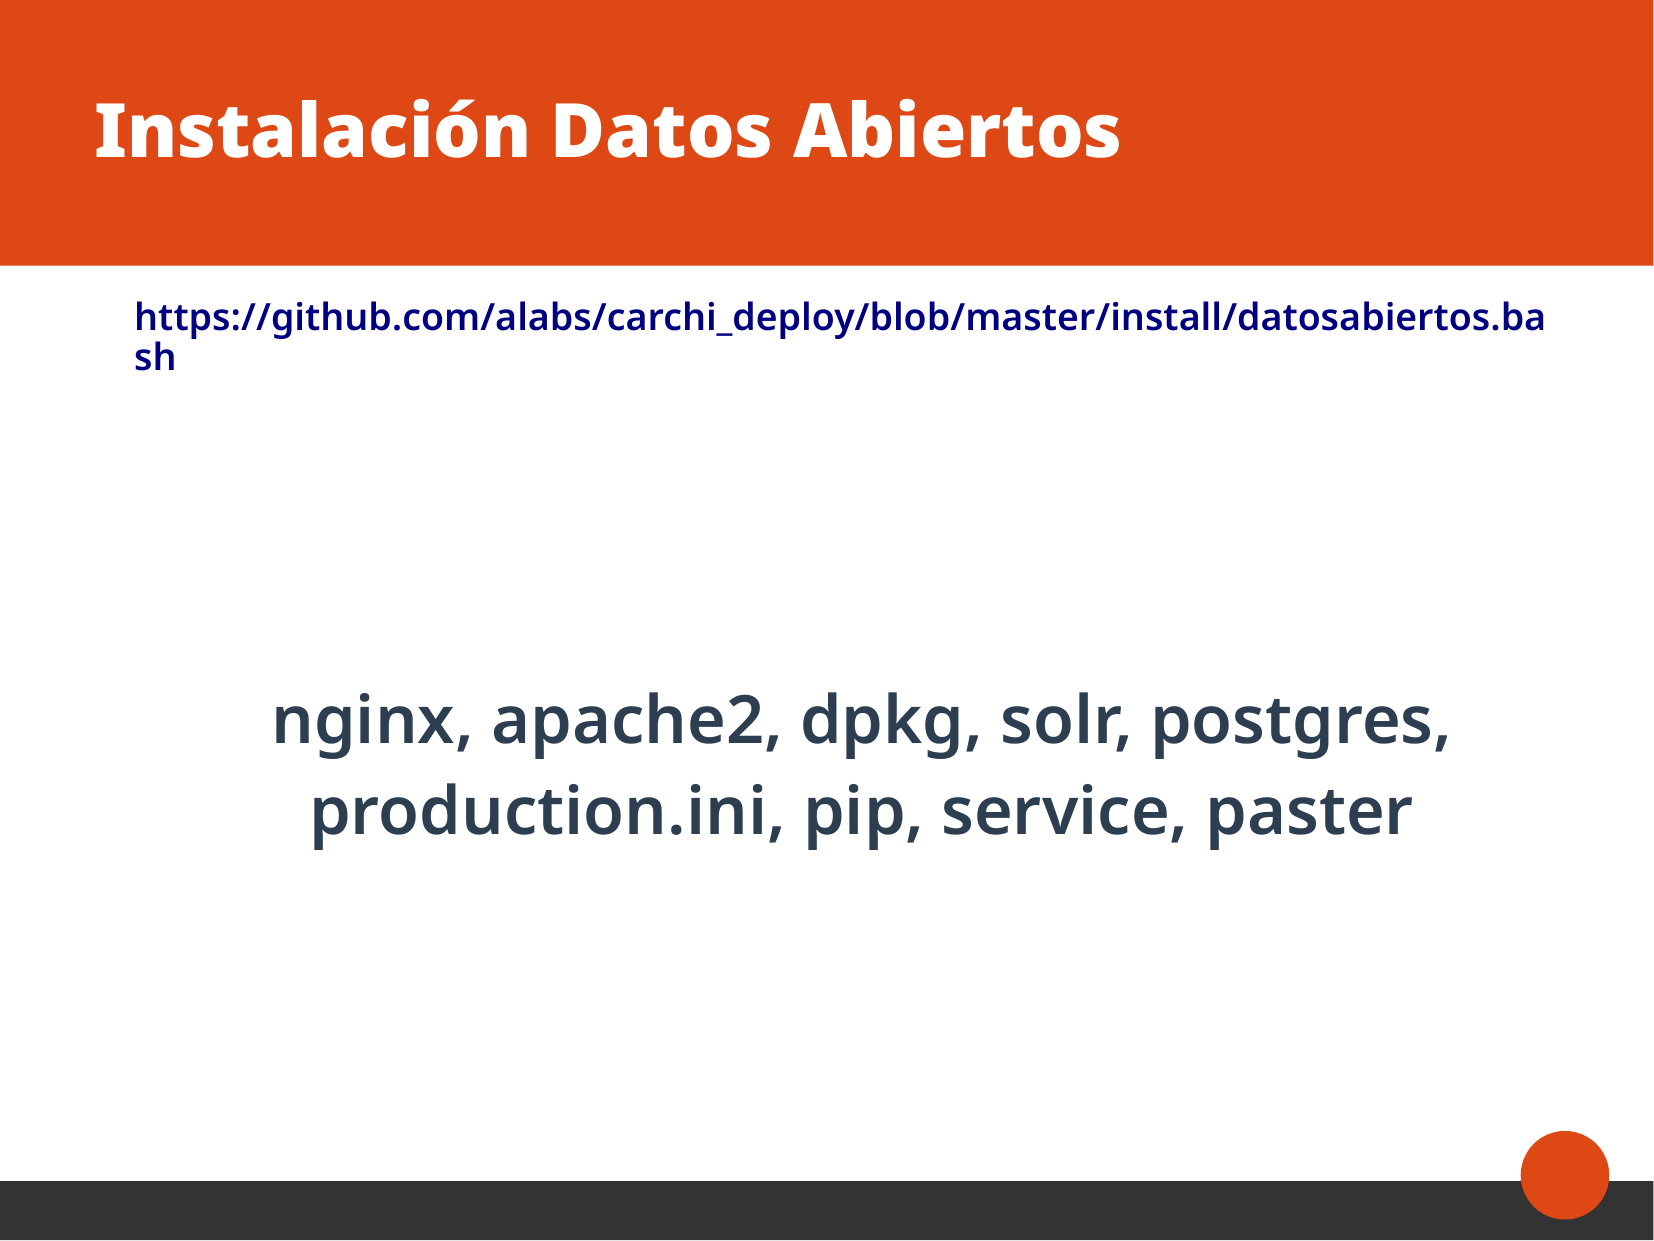

# Instalación Datos Abiertos
https://github.com/alabs/carchi_deploy/blob/master/install/datosabiertos.bash
nginx, apache2, dpkg, solr, postgres, production.ini, pip, service, paster